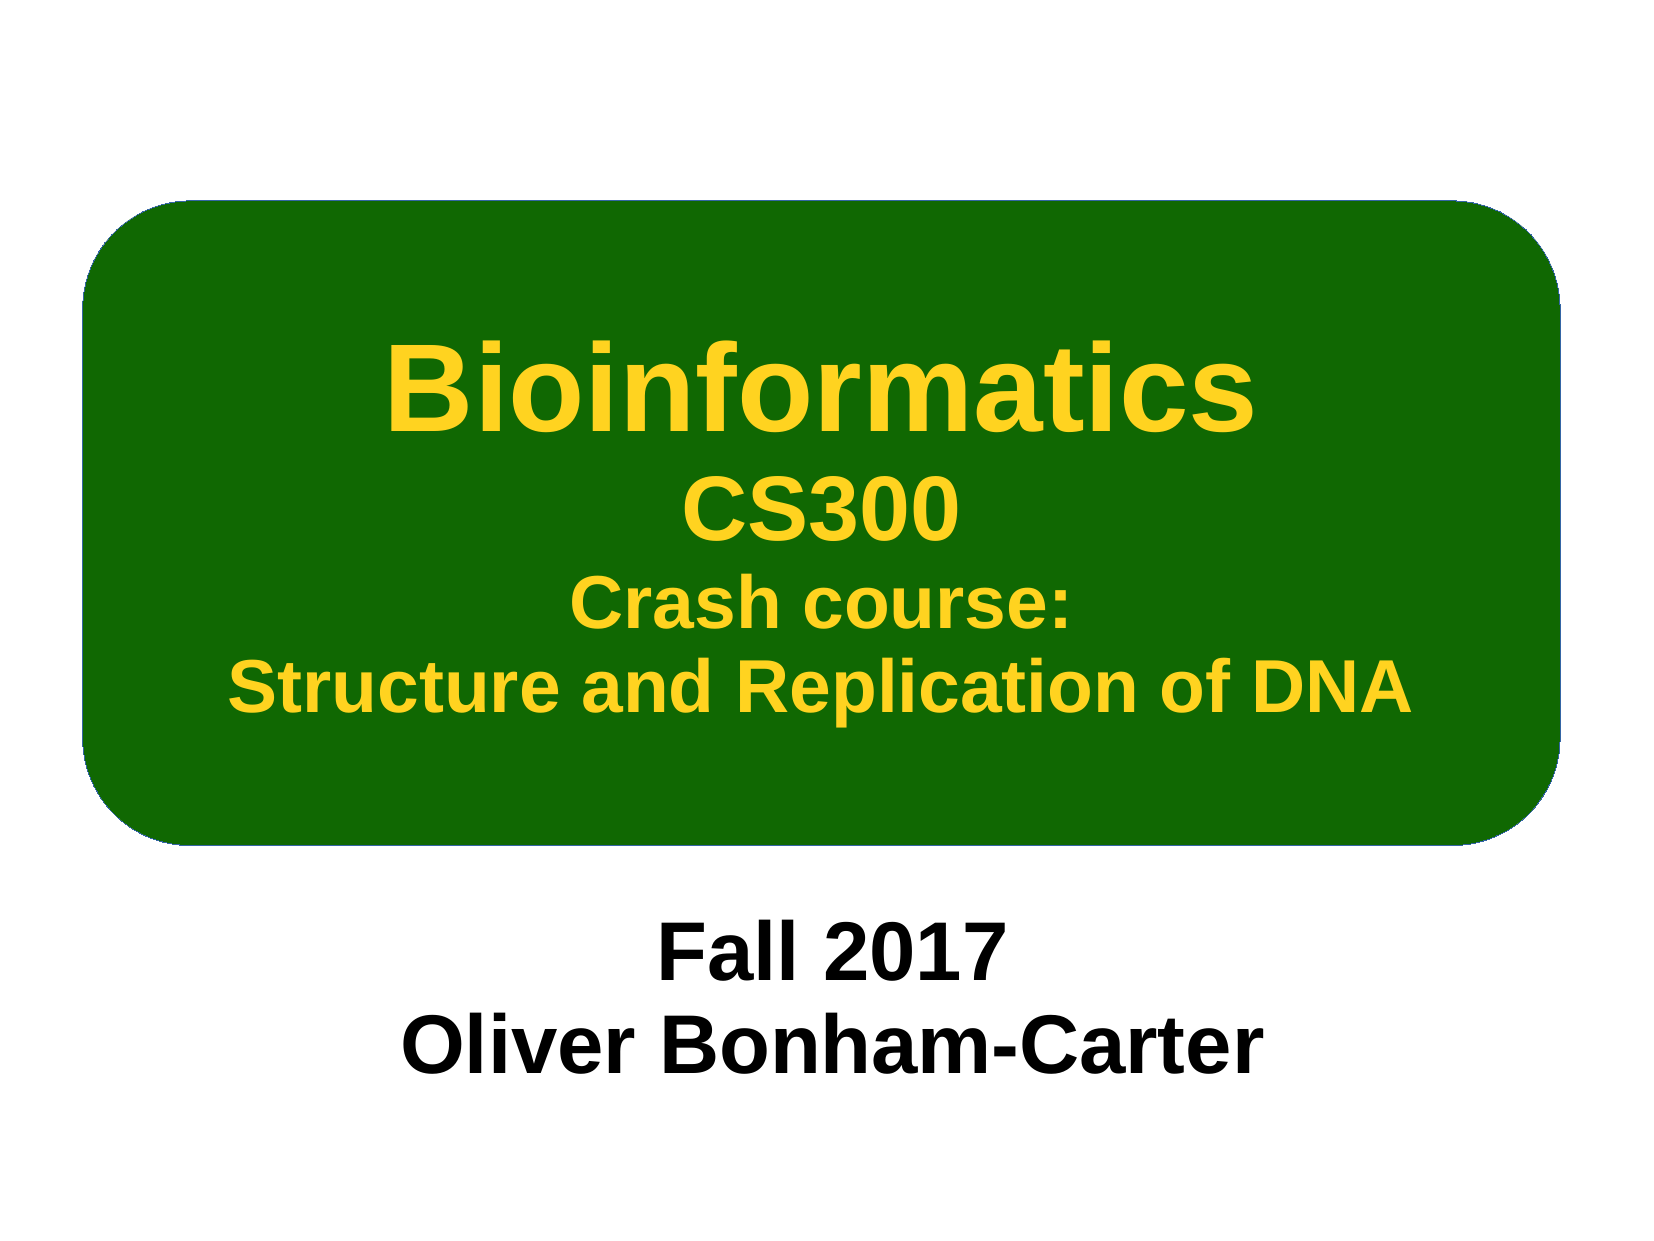

Bioinformatics
CS300
Crash course:
Structure and Replication of DNA
Fall 2017
Oliver Bonham-Carter